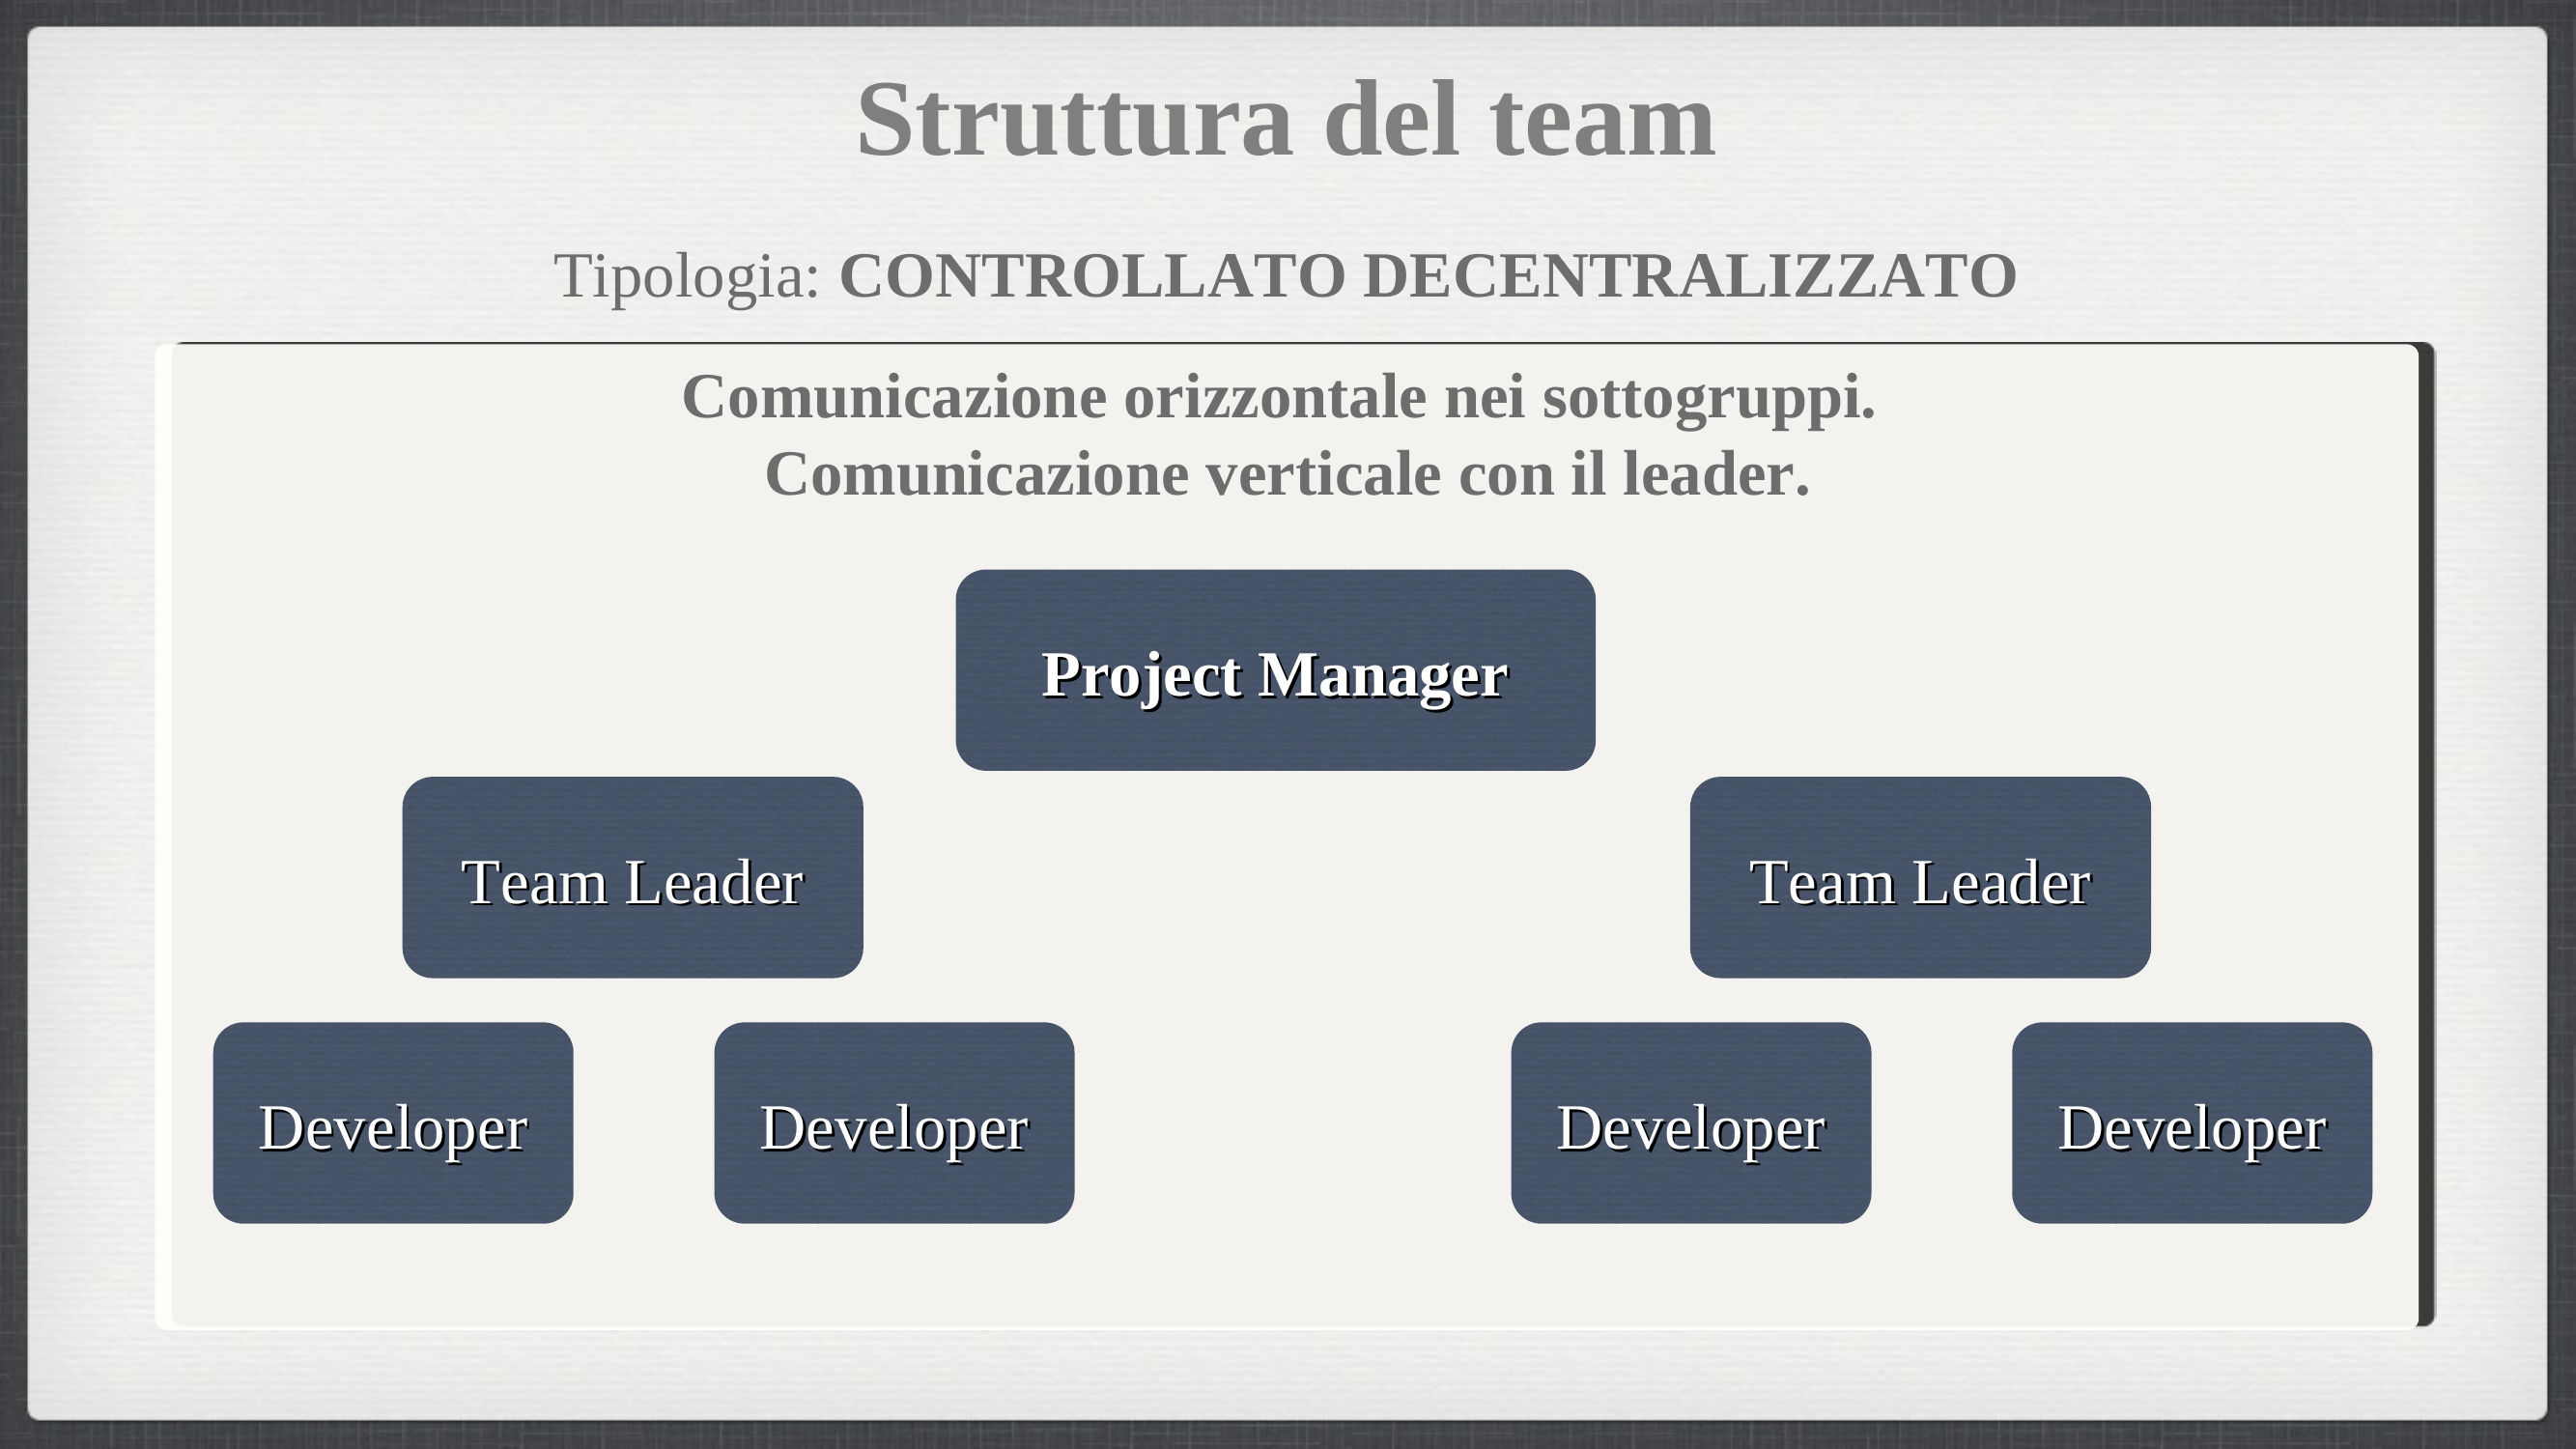

# Struttura del team
Tipologia: CONTROLLATO DECENTRALIZZATO
Comunicazione orizzontale nei sottogruppi.
Comunicazione verticale con il leader.
Project Manager
Team Leader
Team Leader
Developer
Developer
Developer
Developer